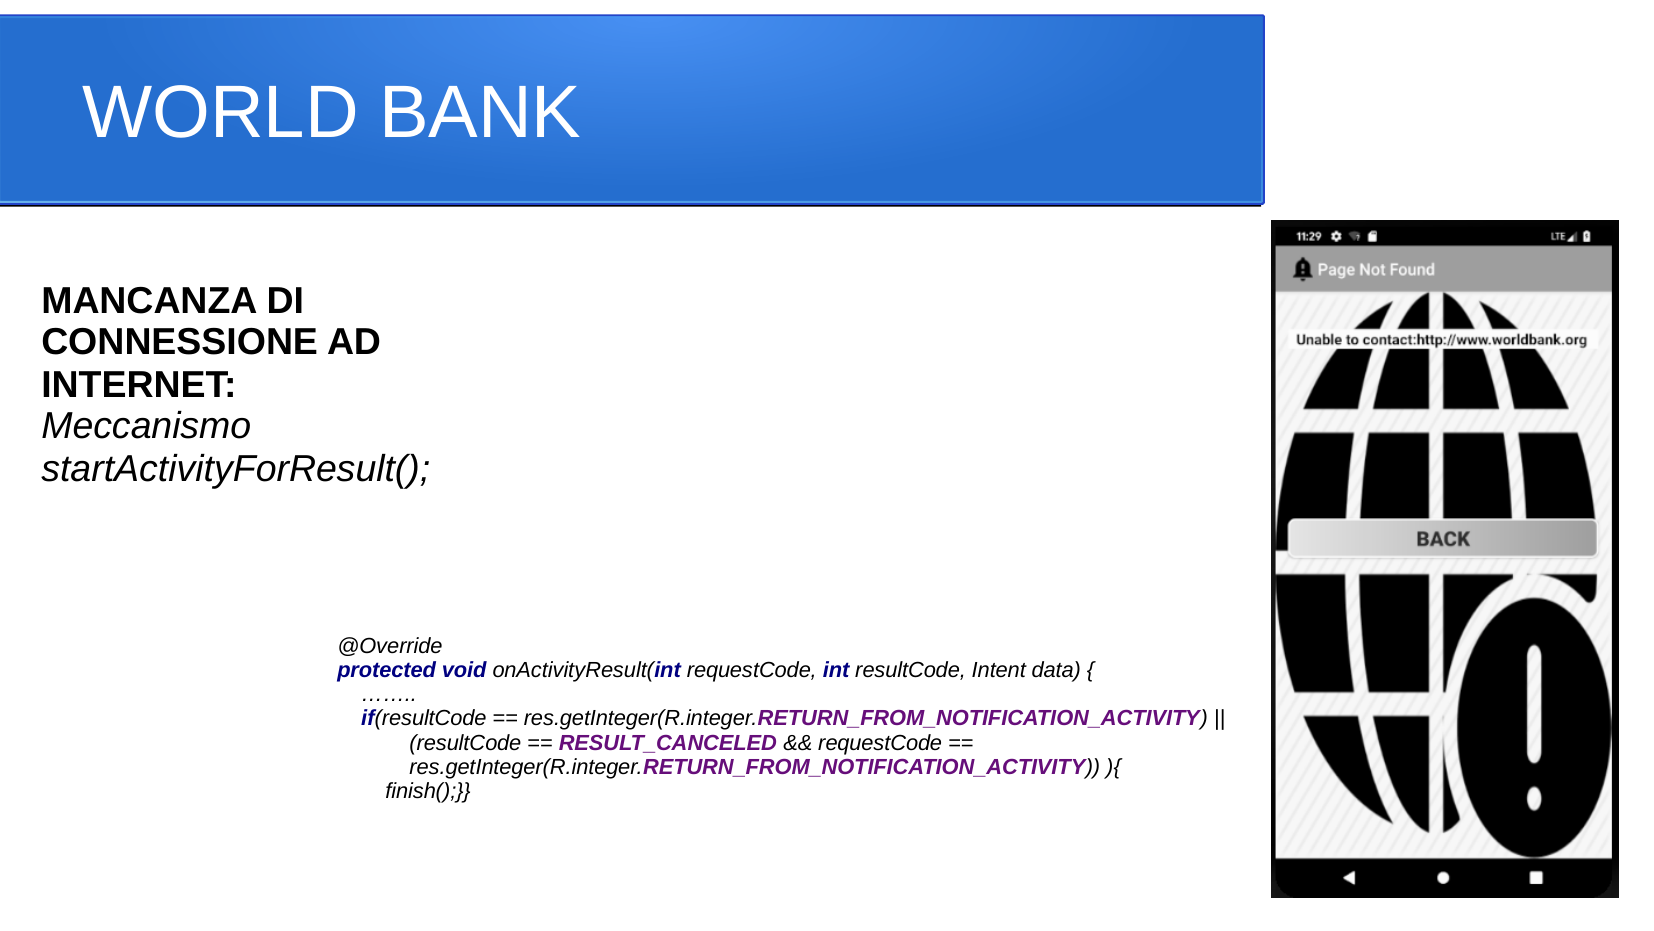

# WORLD BANK
MANCANZA DI CONNESSIONE AD INTERNET:
Meccanismo startActivityForResult();
@Override
protected void onActivityResult(int requestCode, int resultCode, Intent data) {
 ……..
 if(resultCode == res.getInteger(R.integer.RETURN_FROM_NOTIFICATION_ACTIVITY) ||
 (resultCode == RESULT_CANCELED && requestCode ==
 res.getInteger(R.integer.RETURN_FROM_NOTIFICATION_ACTIVITY)) ){
 finish();}}